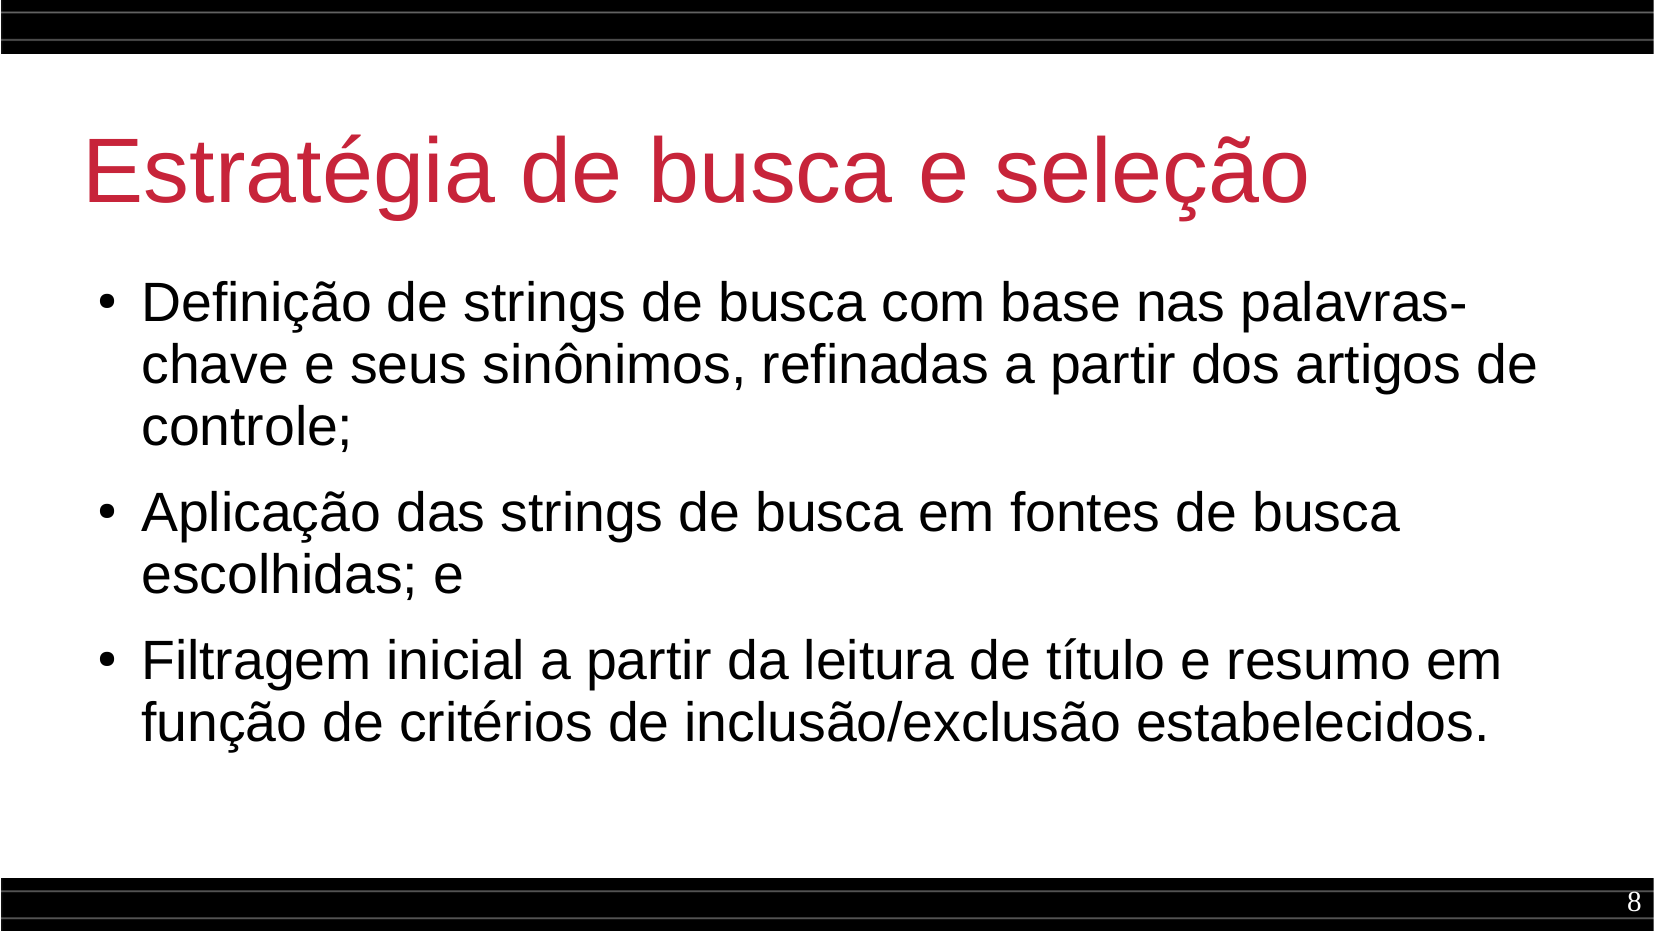

# Estratégia de busca e seleção
Definição de strings de busca com base nas palavras-chave e seus sinônimos, refinadas a partir dos artigos de controle;
Aplicação das strings de busca em fontes de busca escolhidas; e
Filtragem inicial a partir da leitura de título e resumo em função de critérios de inclusão/exclusão estabelecidos.